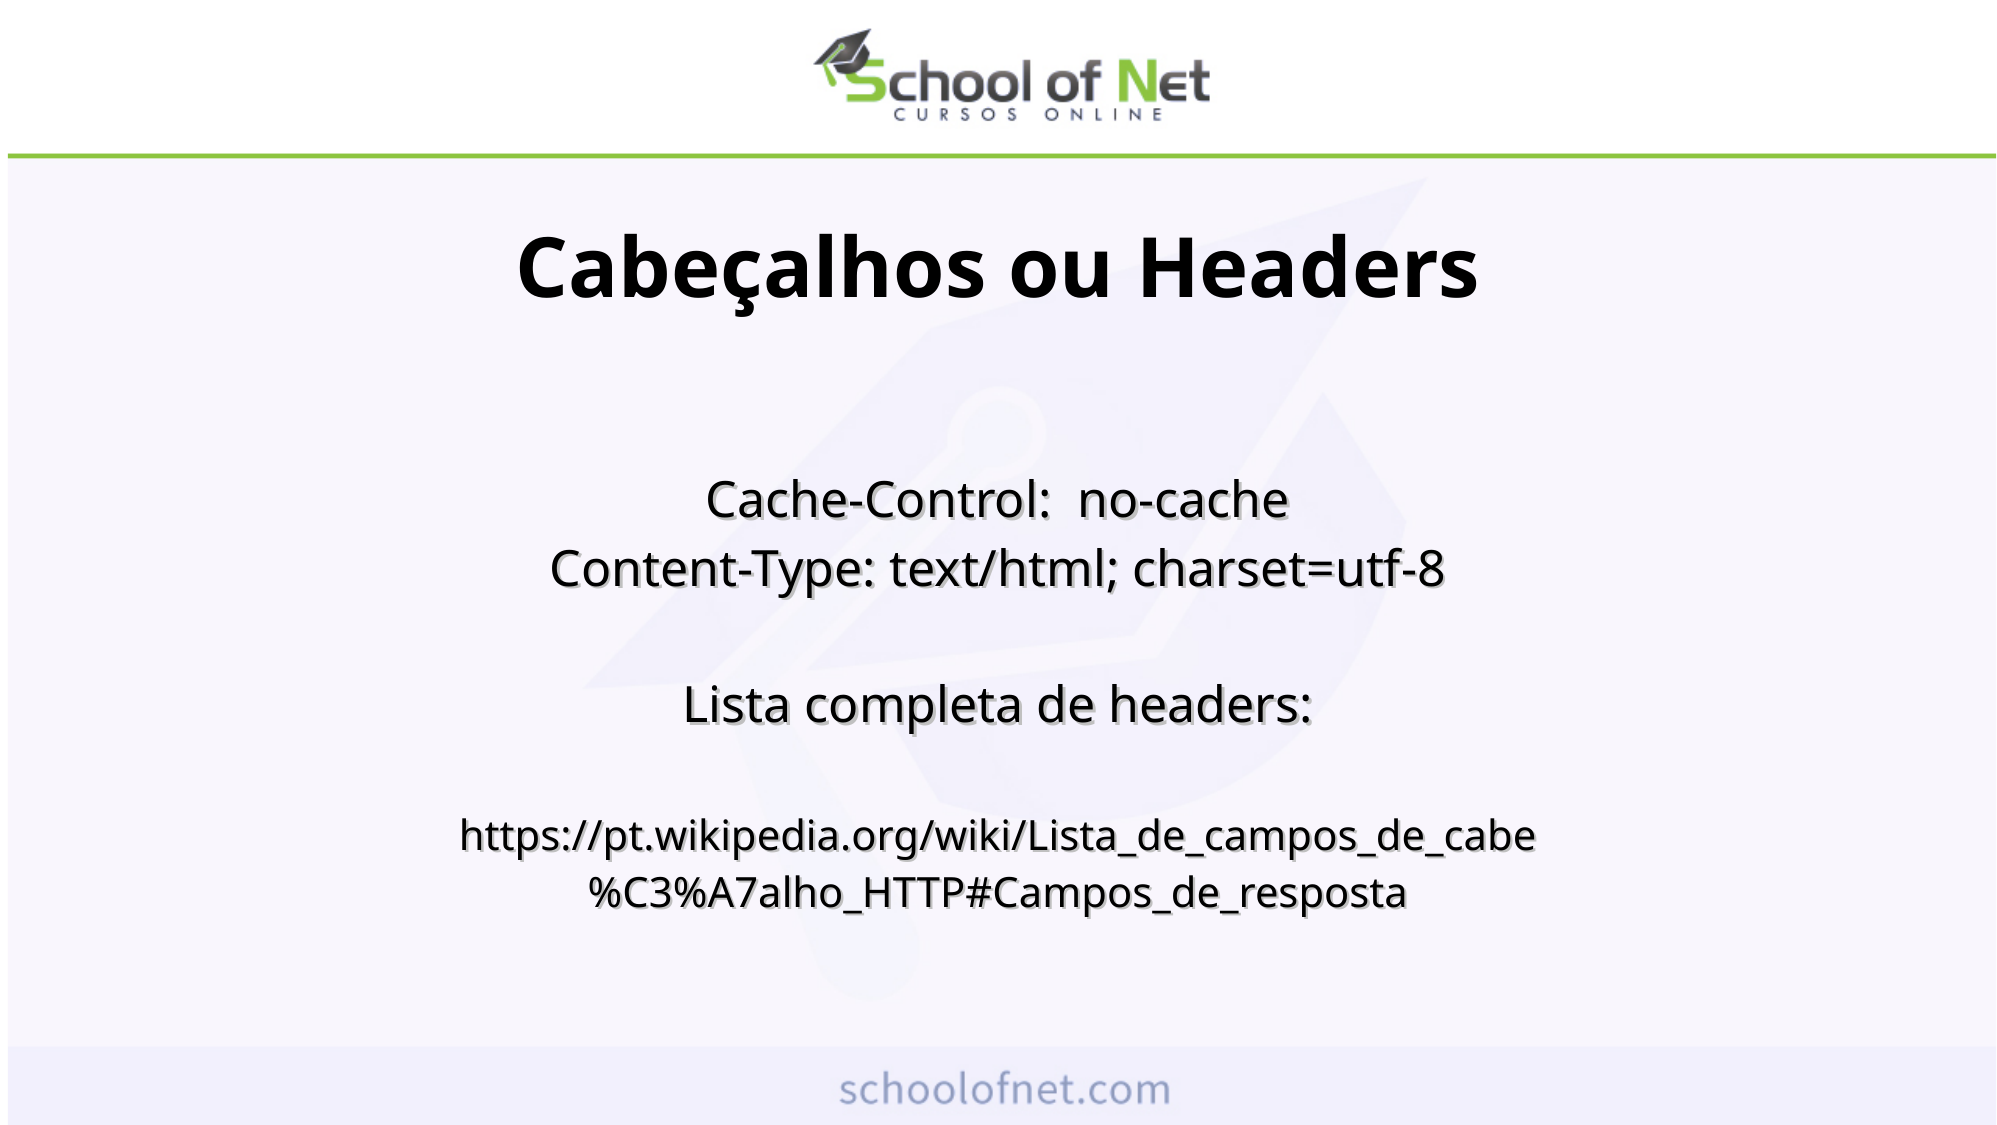

# Cabeçalhos ou Headers
Cache-Control: no-cache
Content-Type: text/html; charset=utf-8
Lista completa de headers:
https://pt.wikipedia.org/wiki/Lista_de_campos_de_cabe%C3%A7alho_HTTP#Campos_de_resposta